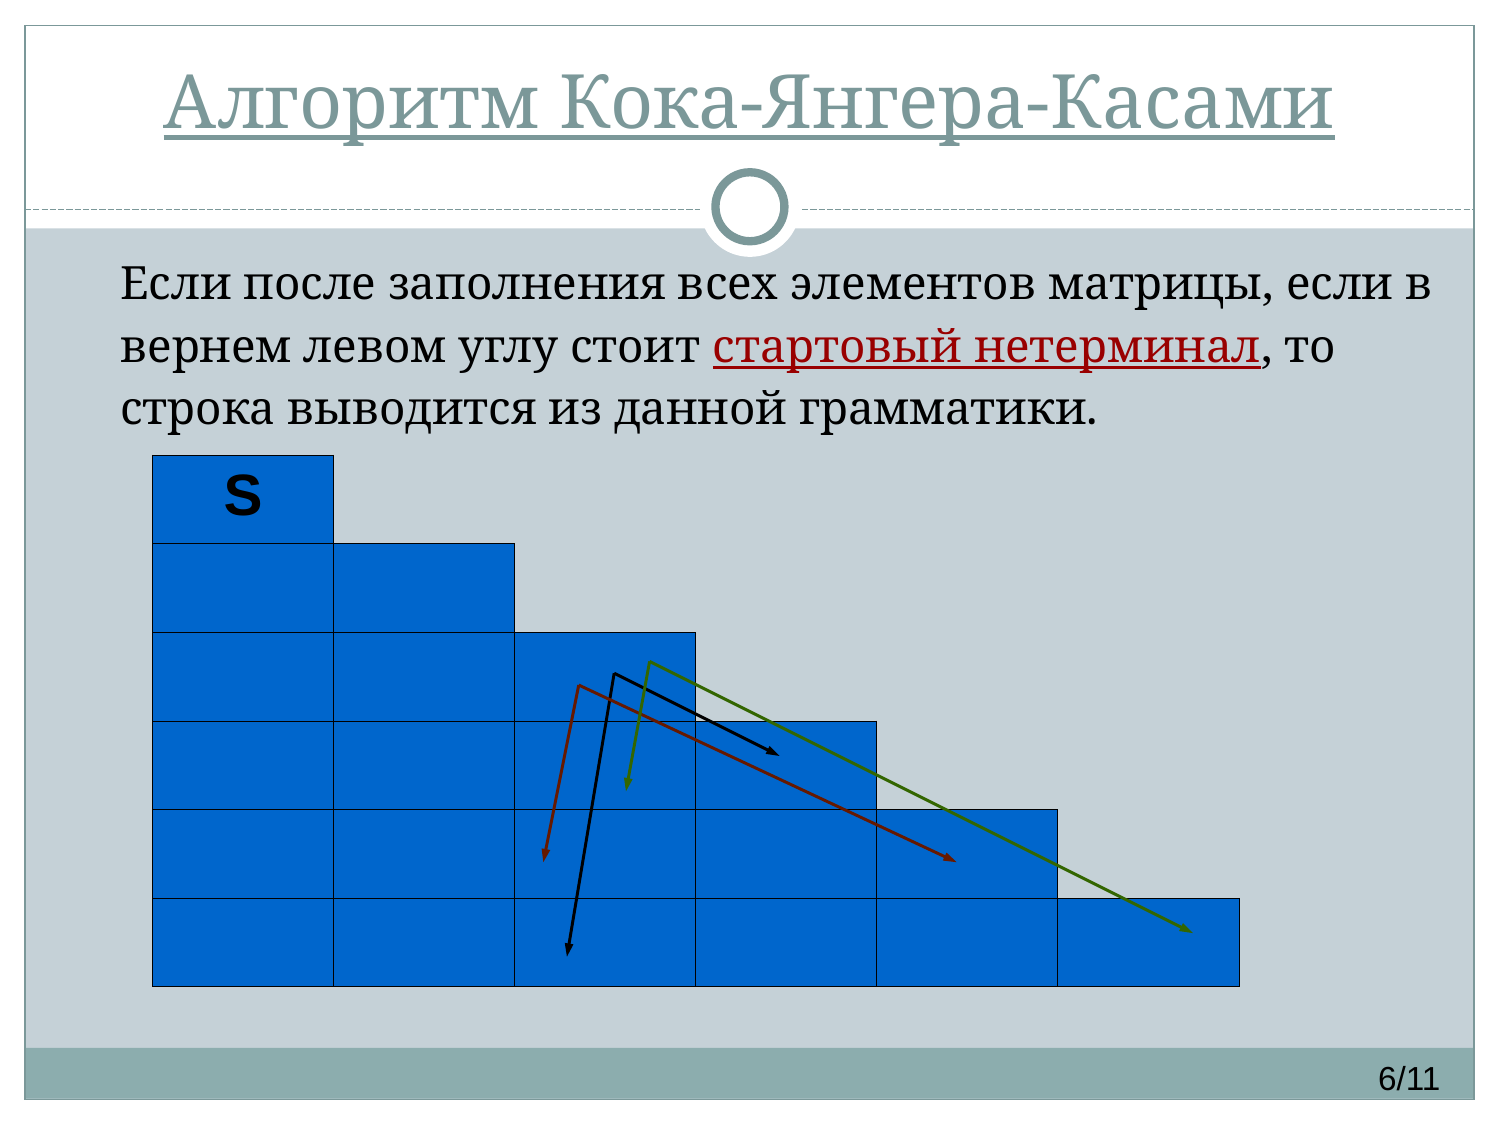

# Алгоритм Кока-Янгера-Касами
Если после заполнения всех элементов матрицы, если в вернем левом углу стоит стартовый нетерминал, то строка выводится из данной грамматики.
| S | | | | | |
| --- | --- | --- | --- | --- | --- |
| | | | | | |
| | | | | | |
| | | | | | |
| | | | | | |
| | | | | | |